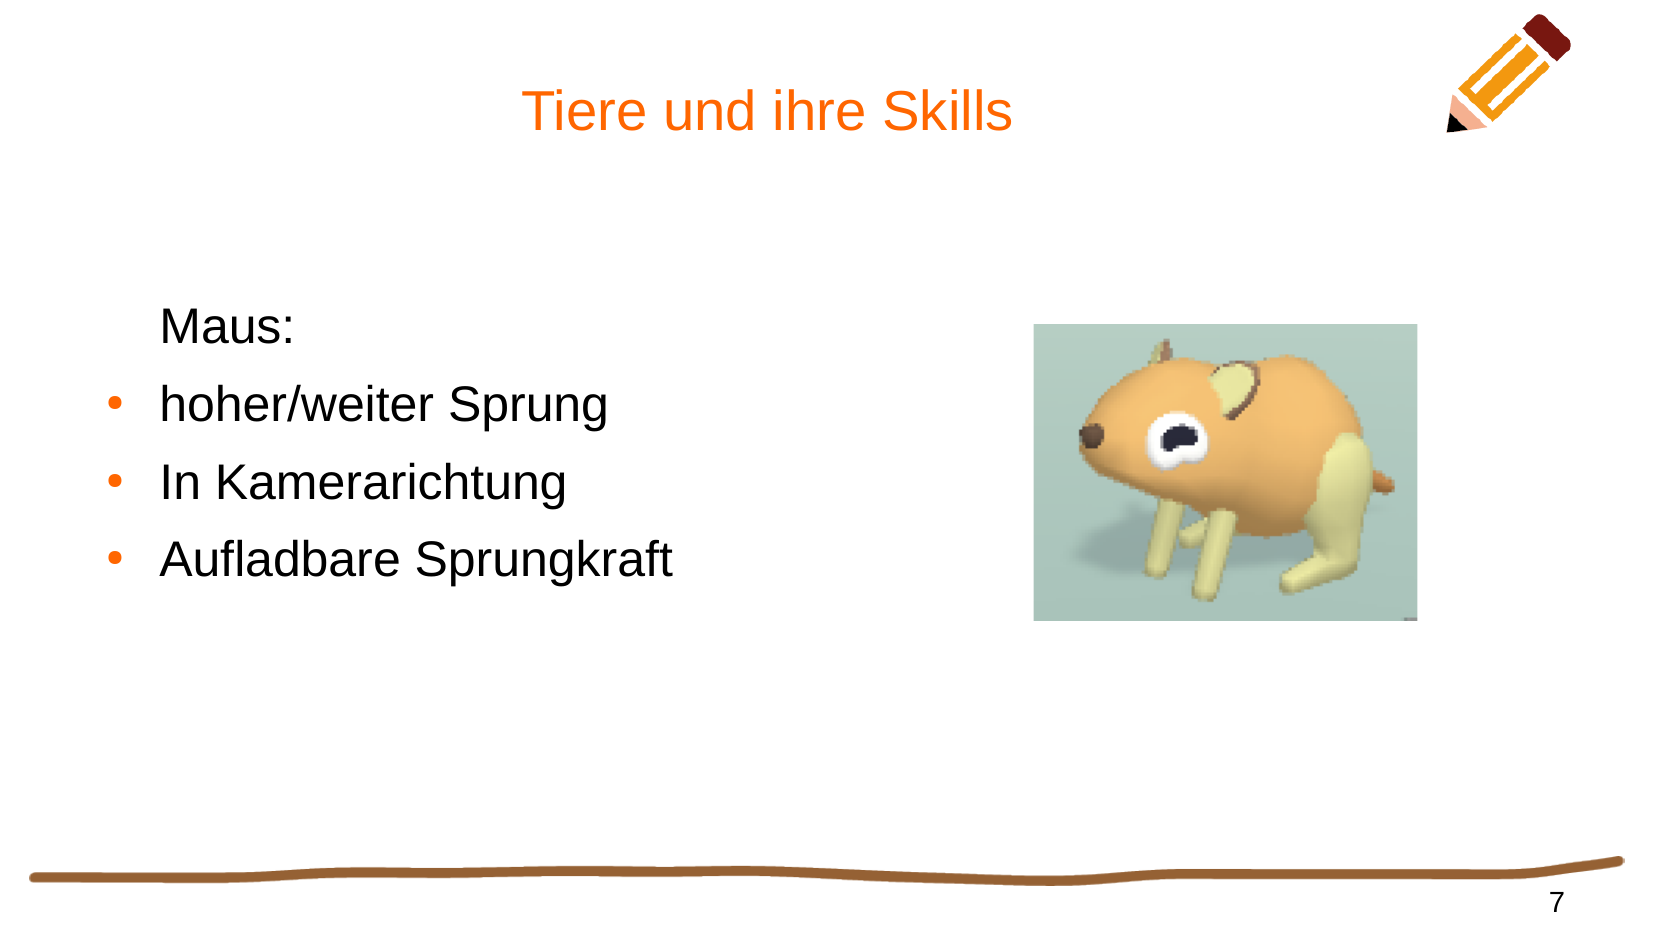

# Tiere und ihre Skills
Maus:
hoher/weiter Sprung
In Kamerarichtung
Aufladbare Sprungkraft
7